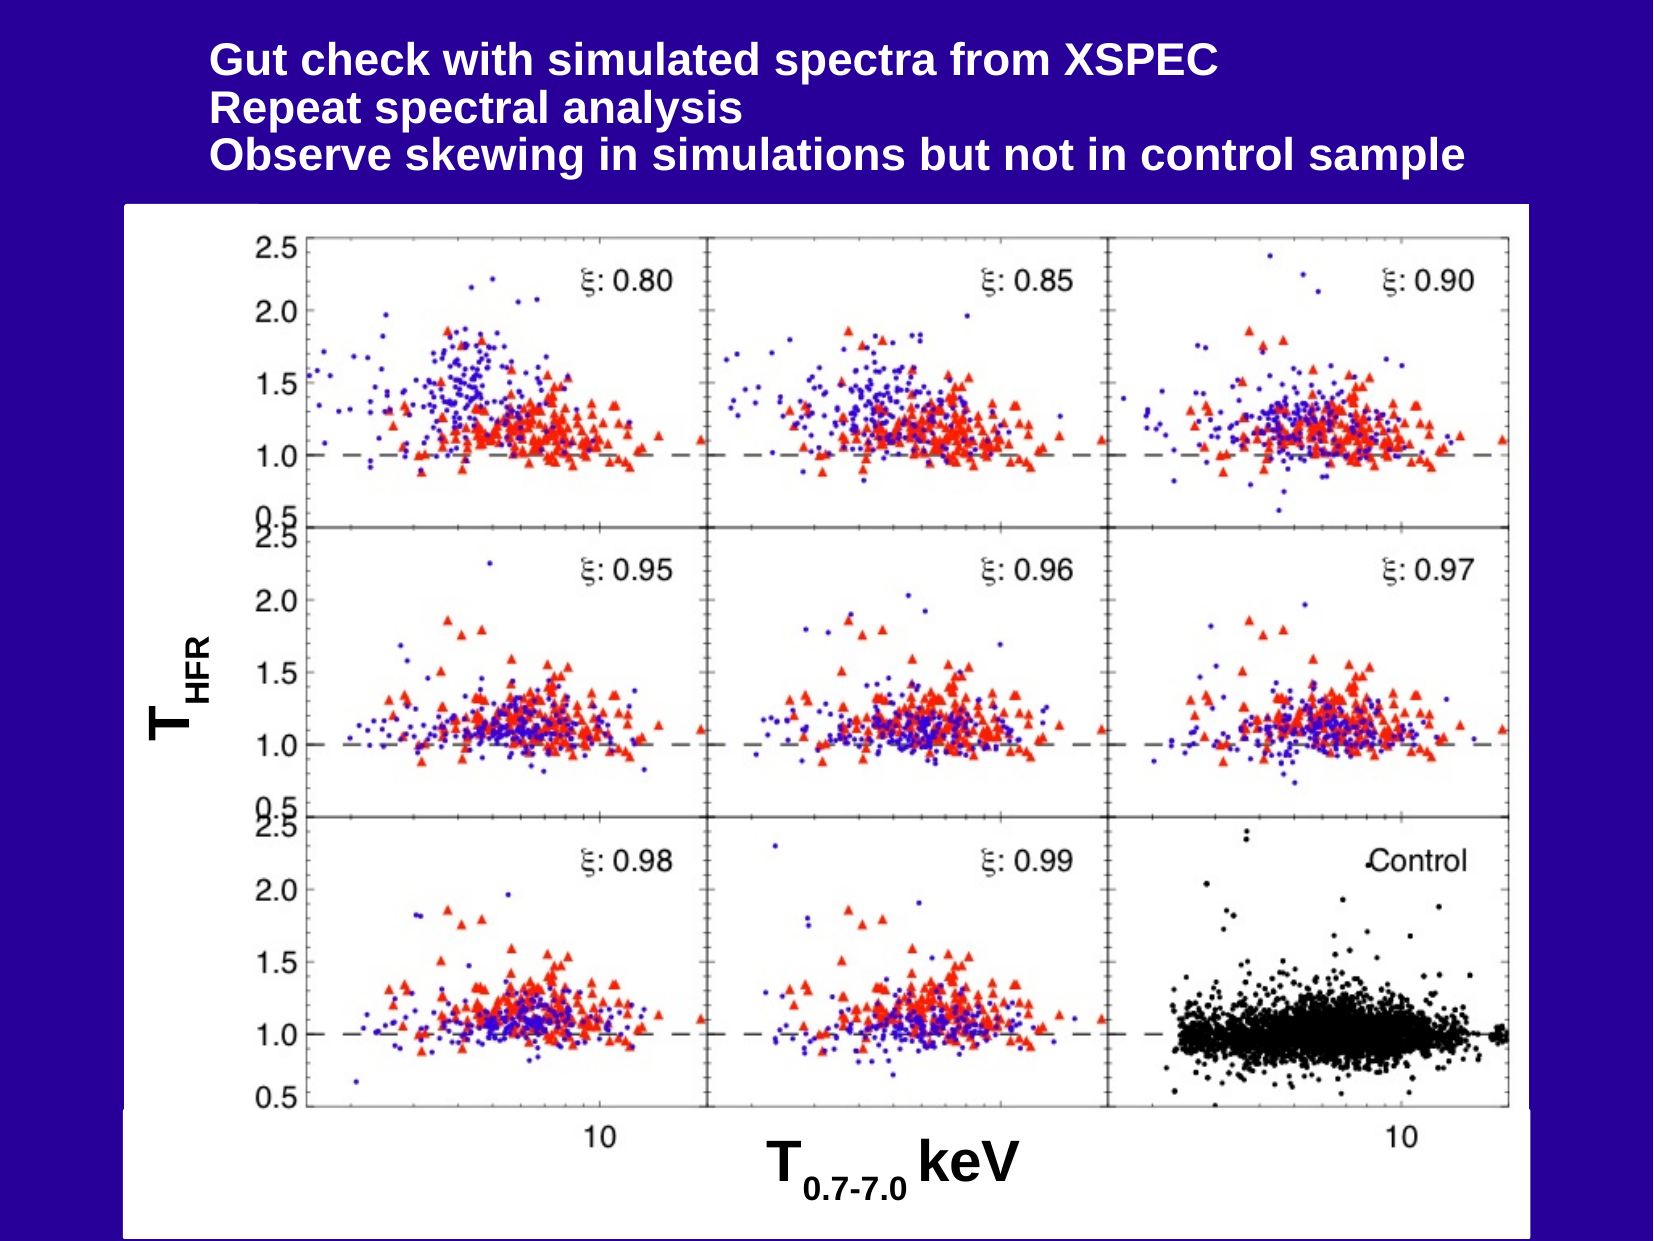

Gut check with simulated spectra from XSPEC
 Repeat spectral analysis
 Observe skewing in simulations but not in control sample
THFR
T0.7-7.0 keV